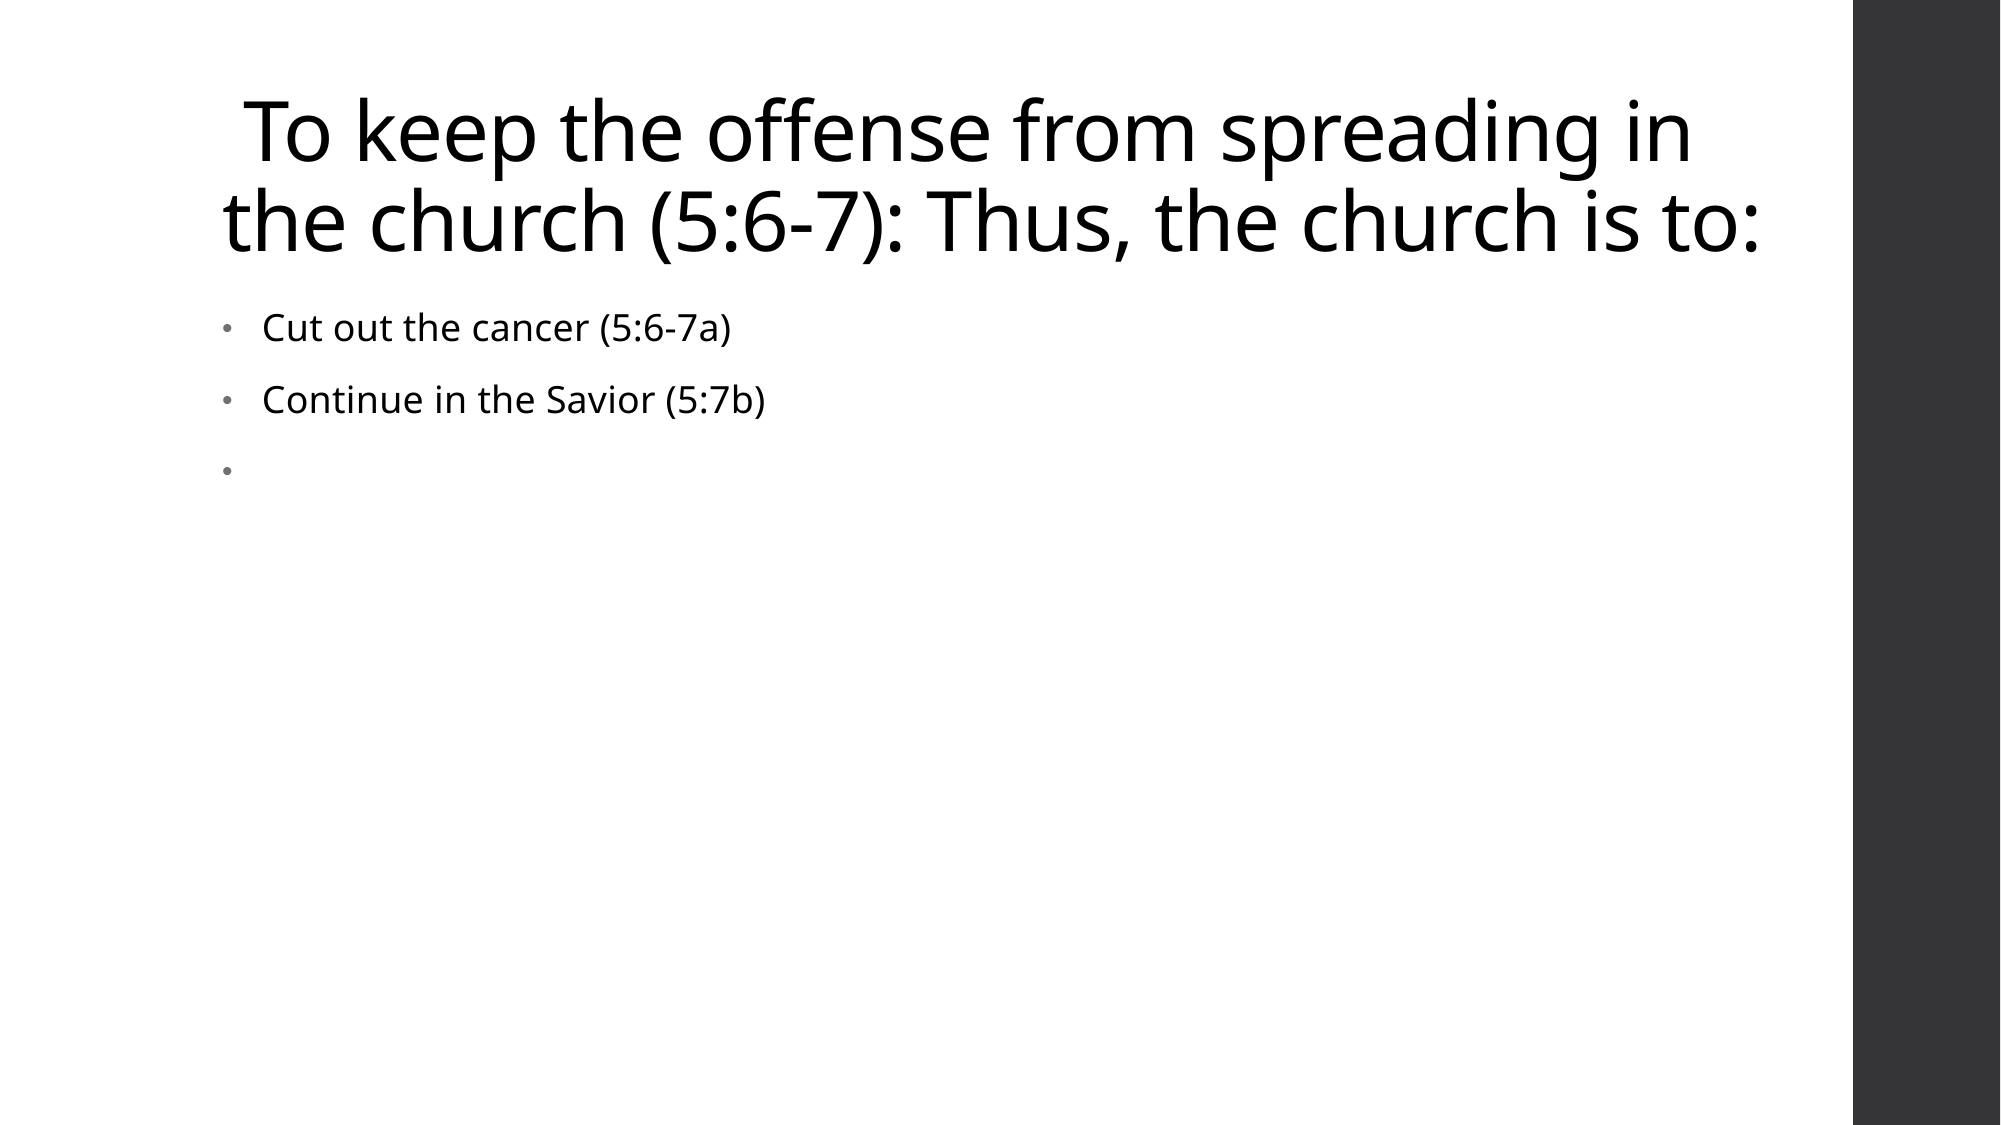

# To keep the offense from spreading in the church (5:6-7): Thus, the church is to:
 Cut out the cancer (5:6-7a)
 Continue in the Savior (5:7b)